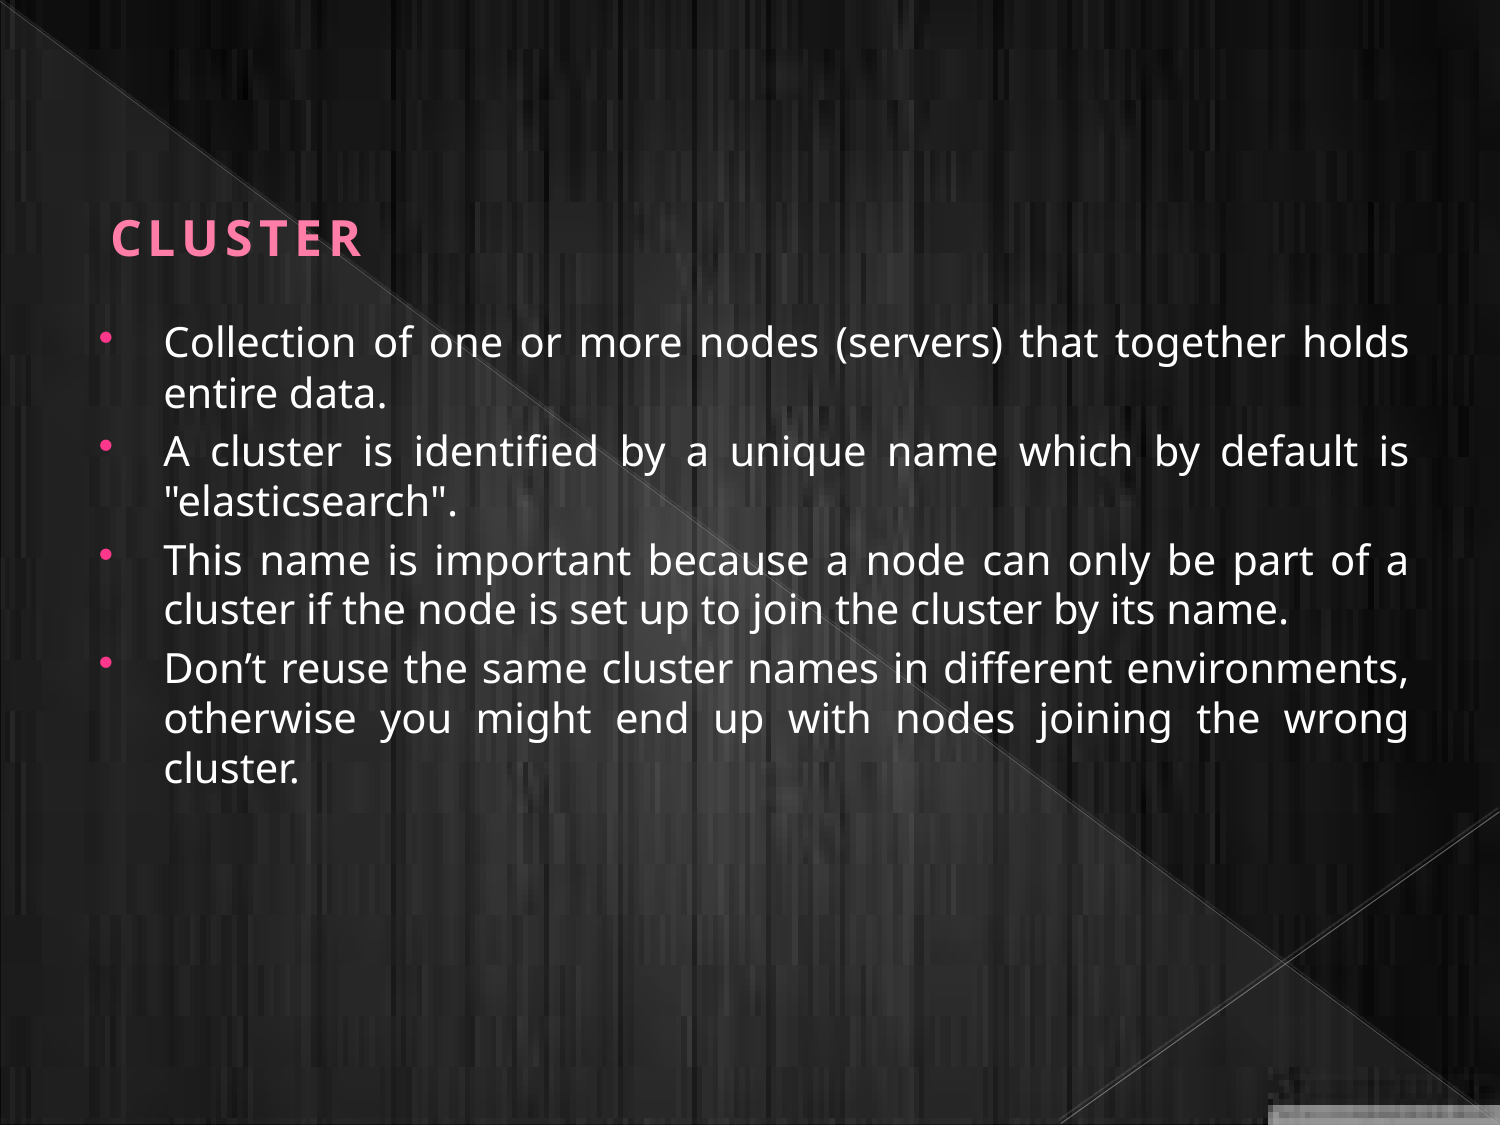

CLUSTER
# Collection of one or more nodes (servers) that together holds entire data.
A cluster is identified by a unique name which by default is "elasticsearch".
This name is important because a node can only be part of a cluster if the node is set up to join the cluster by its name.
Don’t reuse the same cluster names in different environments, otherwise you might end up with nodes joining the wrong cluster.